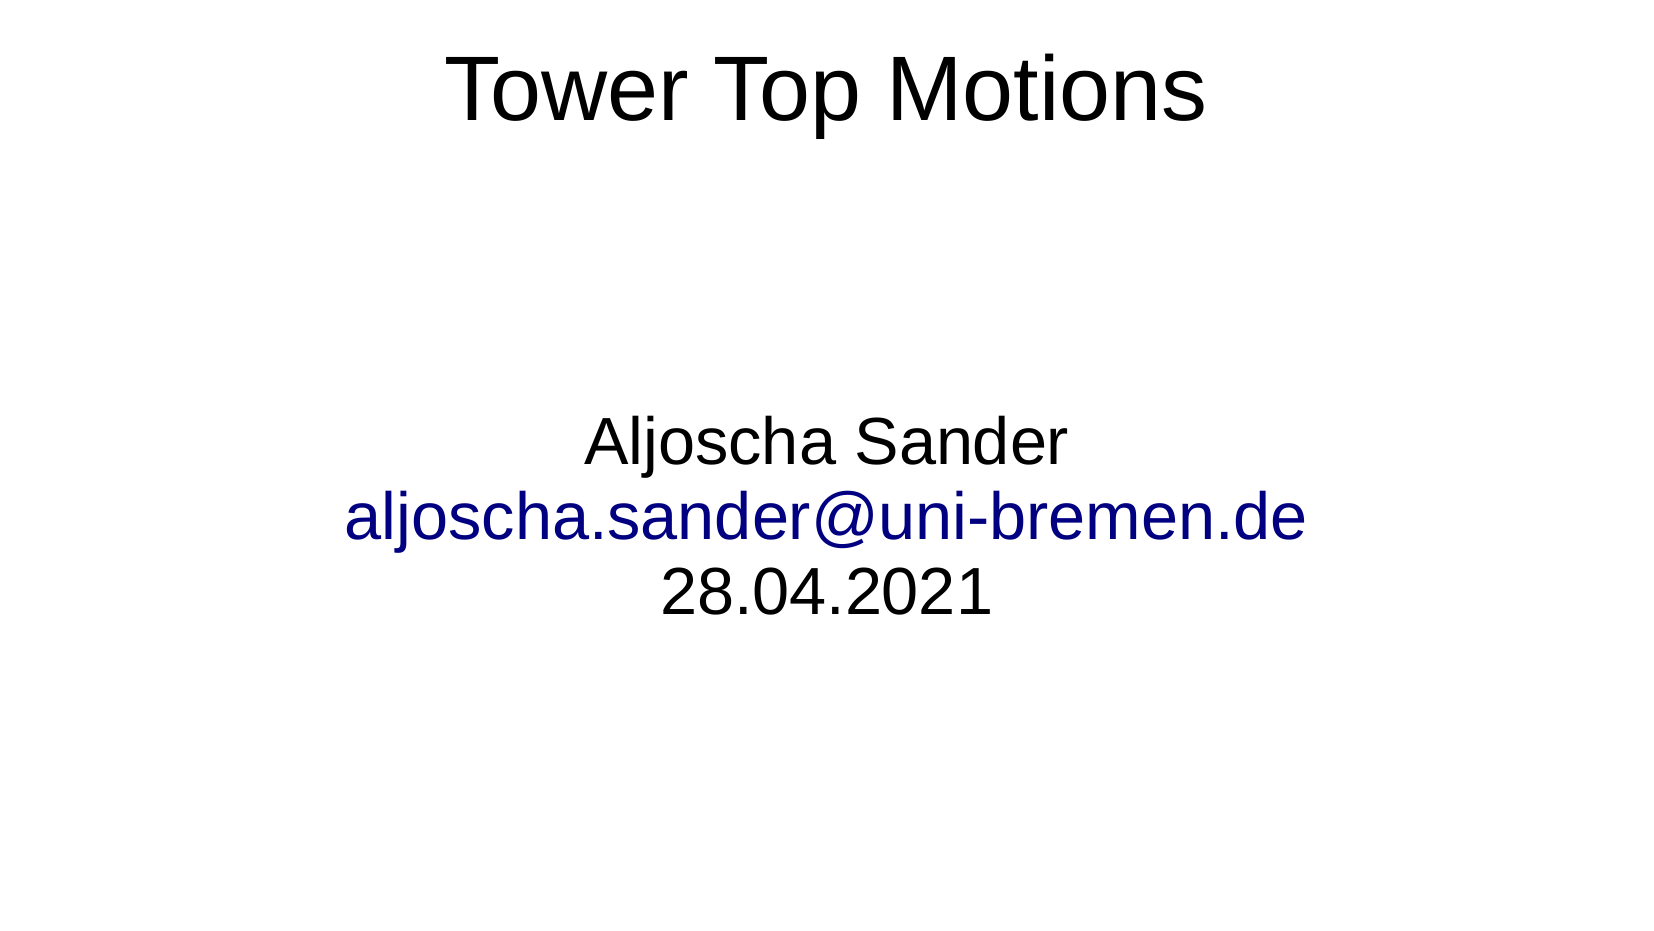

# Tower Top Motions
Aljoscha Sander
aljoscha.sander@uni-bremen.de
28.04.2021